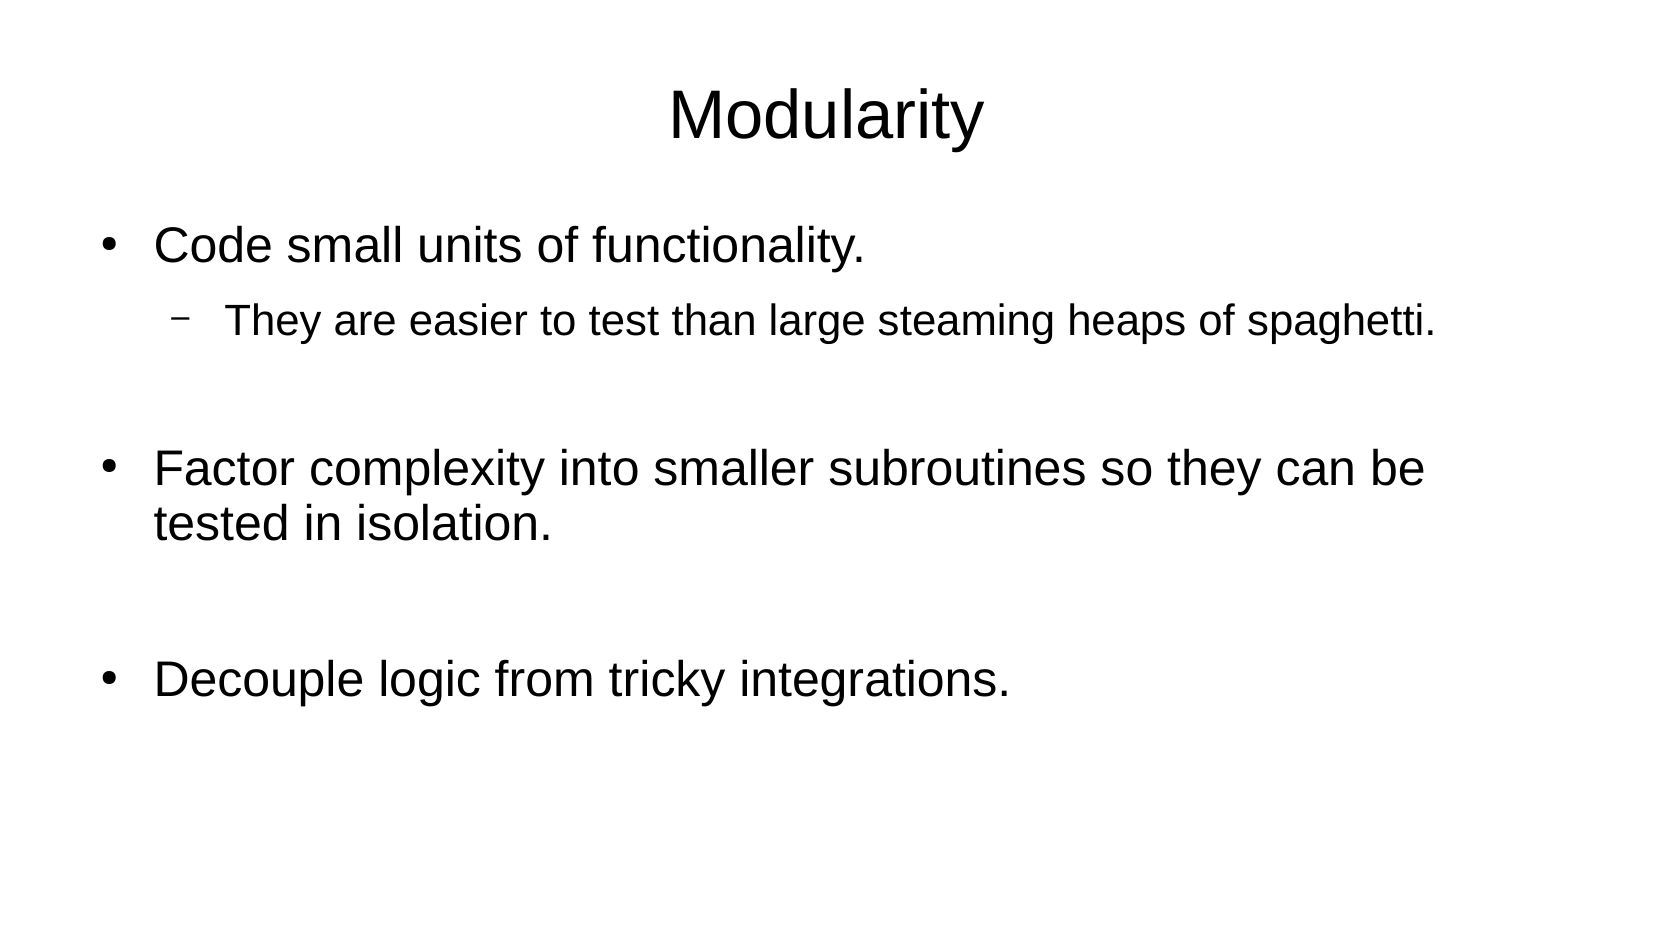

# Modularity
Code small units of functionality.
They are easier to test than large steaming heaps of spaghetti.
Factor complexity into smaller subroutines so they can be tested in isolation.
Decouple logic from tricky integrations.